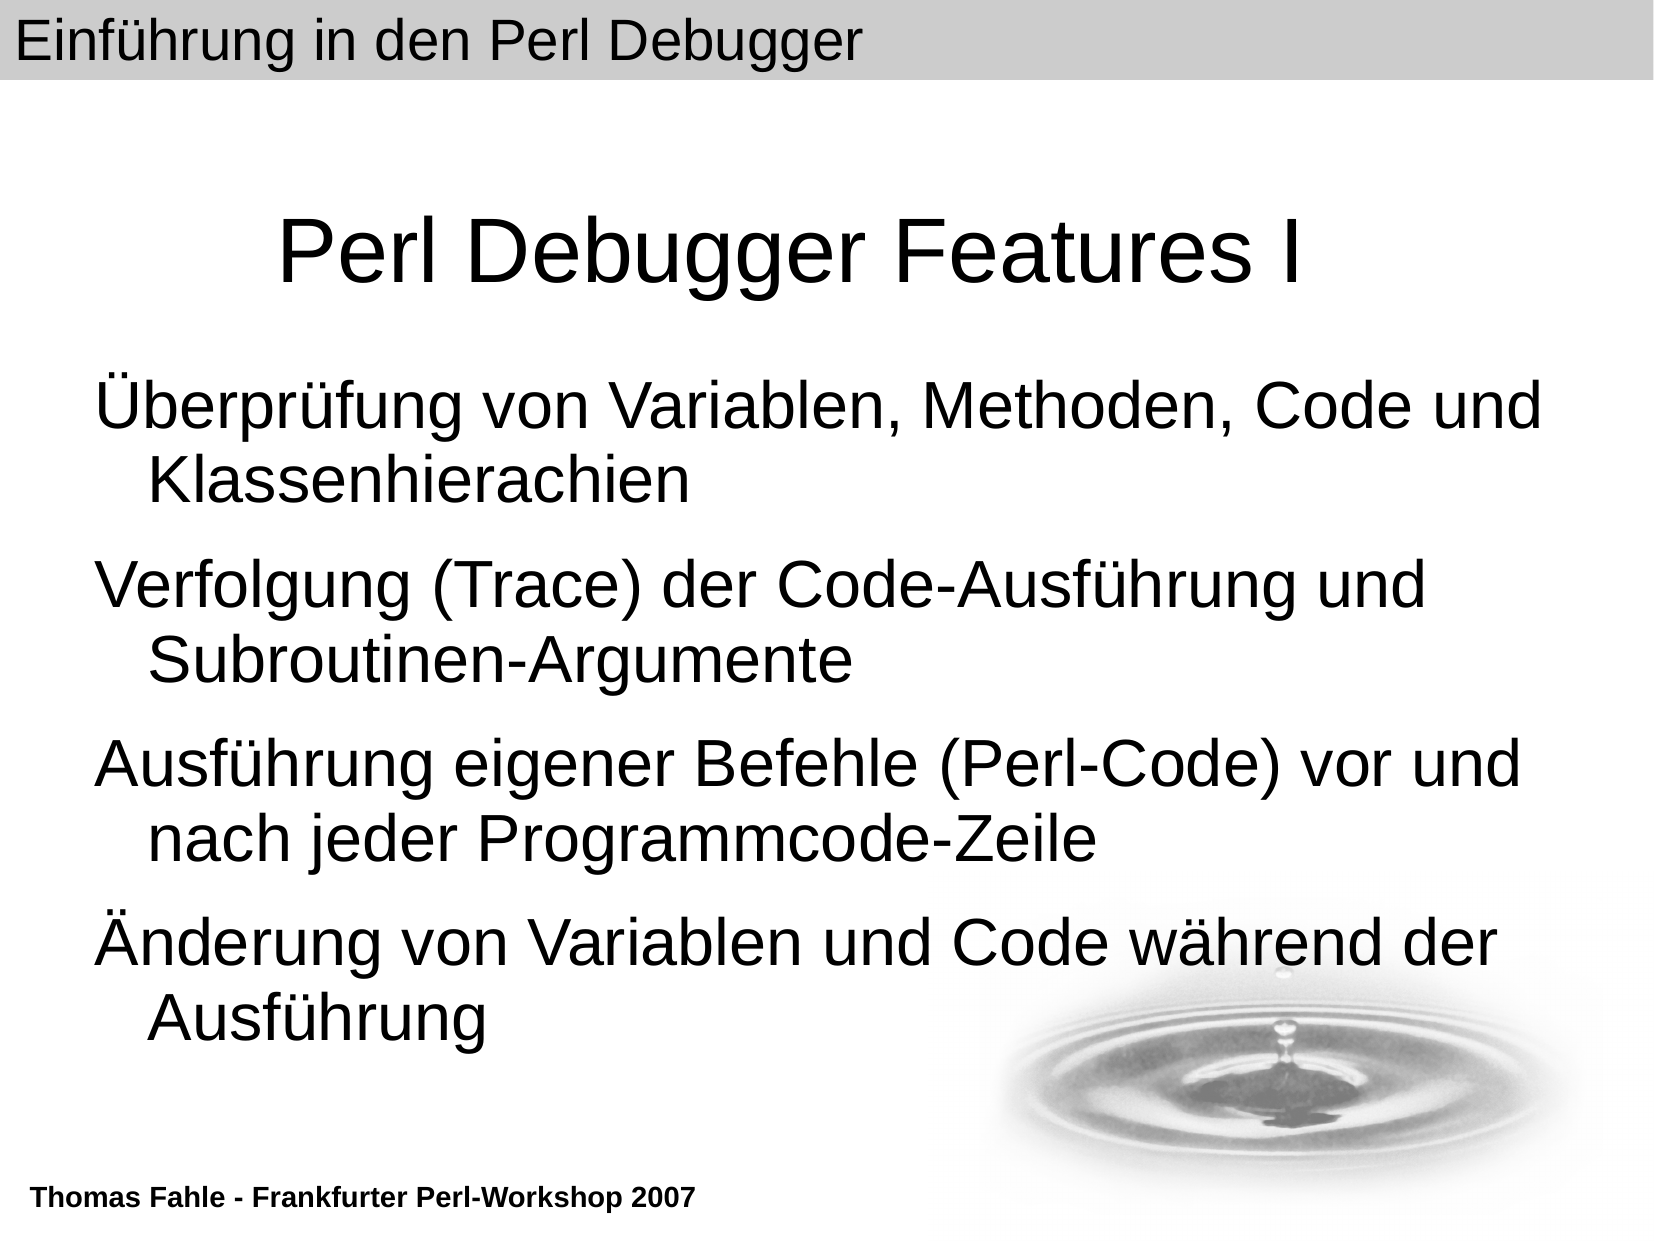

# Perl Debugger Features I
Überprüfung von Variablen, Methoden, Code und Klassenhierachien
Verfolgung (Trace) der Code-Ausführung und Subroutinen-Argumente
Ausführung eigener Befehle (Perl-Code) vor und nach jeder Programmcode-Zeile
Änderung von Variablen und Code während der Ausführung